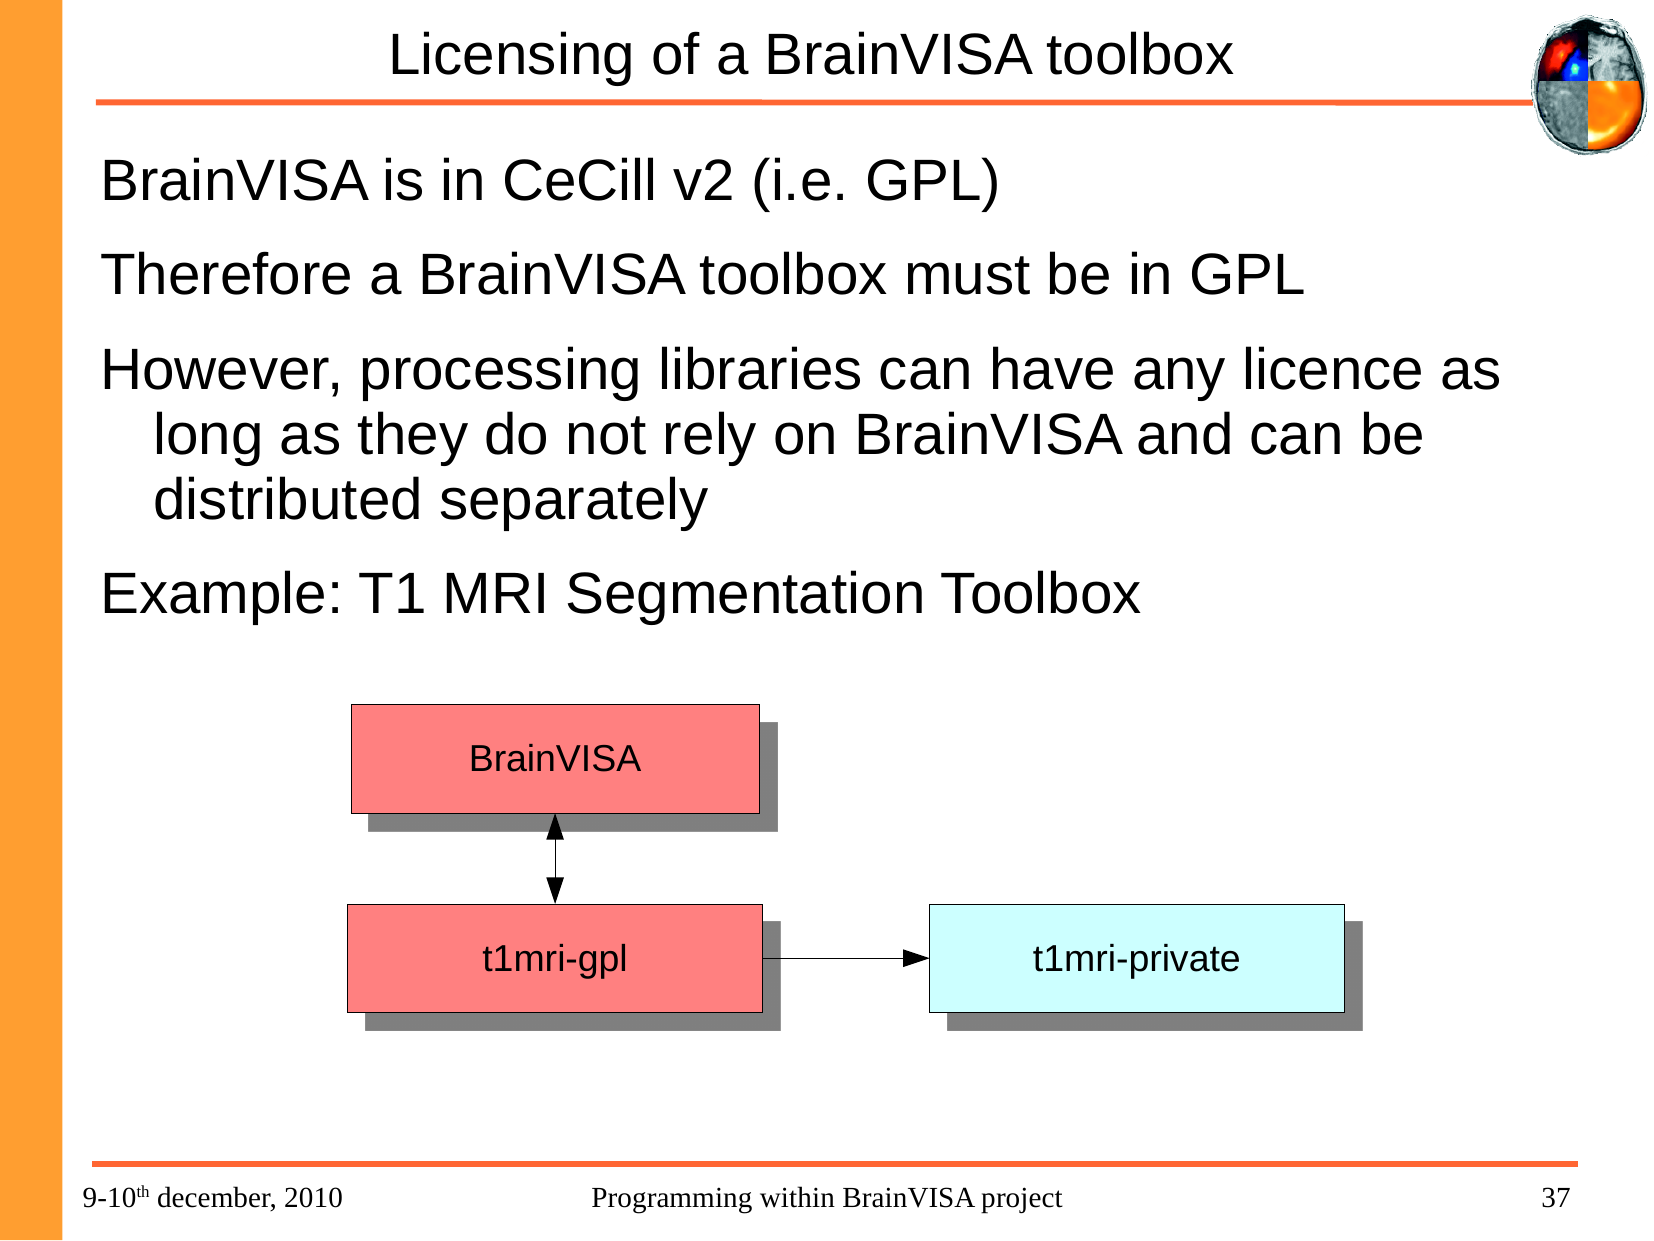

# Licensing of a BrainVISA toolbox
BrainVISA is in CeCill v2 (i.e. GPL)
Therefore a BrainVISA toolbox must be in GPL
However, processing libraries can have any licence as long as they do not rely on BrainVISA and can be distributed separately
Example: T1 MRI Segmentation Toolbox
BrainVISA
t1mri-gpl
t1mri-private
37